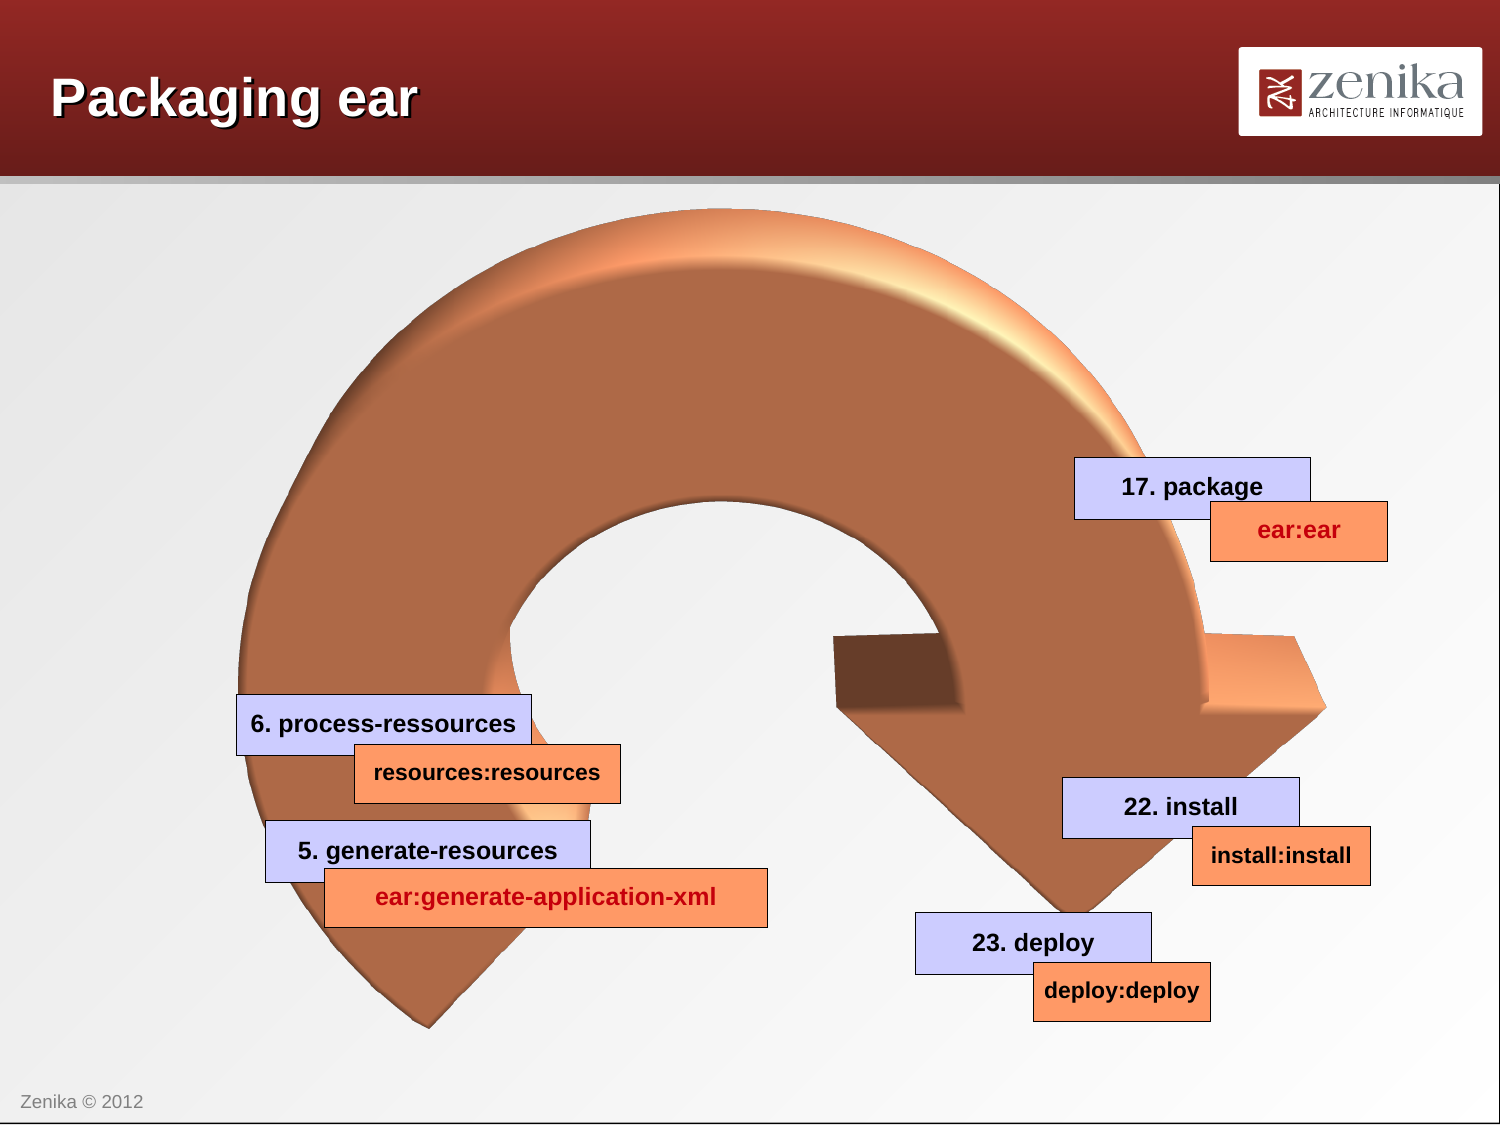

# Packaging ear
17. package
ear:ear
6. process-ressources
resources:resources
22. install
5. generate-resources
install:install
ear:generate-application-xml
23. deploy
deploy:deploy